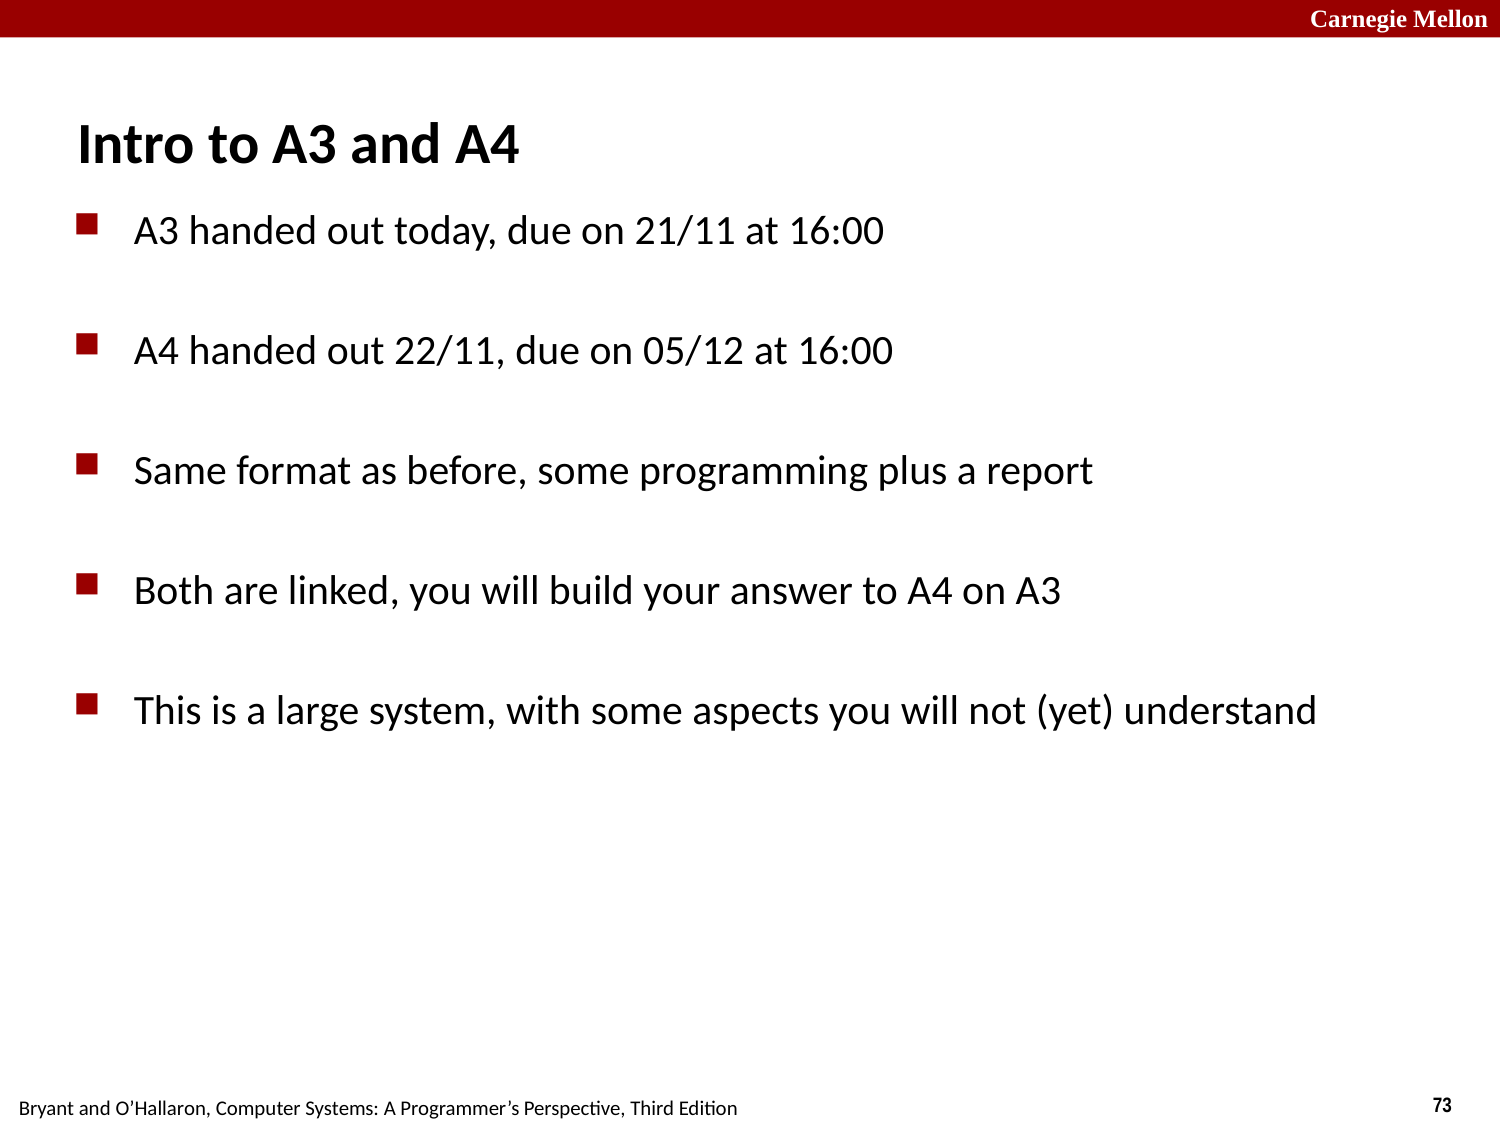

# Intro to A3 and A4
A3 handed out today, due on 21/11 at 16:00
A4 handed out 22/11, due on 05/12 at 16:00
Same format as before, some programming plus a report
Both are linked, you will build your answer to A4 on A3
This is a large system, with some aspects you will not (yet) understand